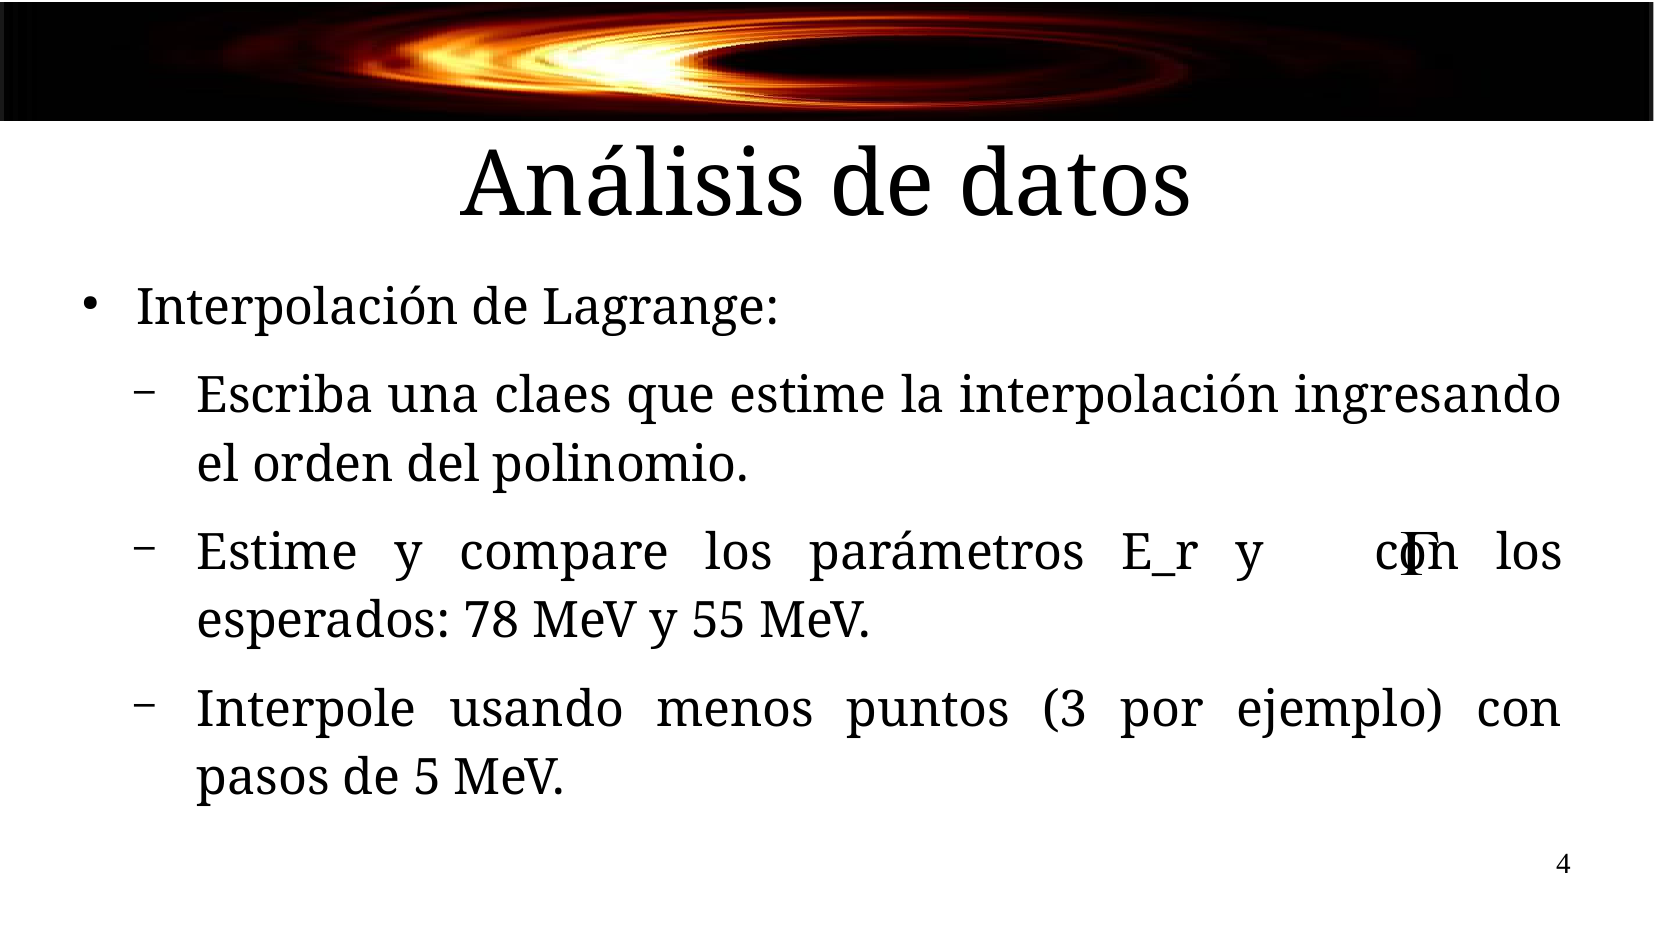

# Análisis de datos
Interpolación de Lagrange:
Escriba una claes que estime la interpolación ingresando el orden del polinomio.
Estime y compare los parámetros E_r y G con los esperados: 78 MeV y 55 MeV.
Interpole usando menos puntos (3 por ejemplo) con pasos de 5 MeV.
4